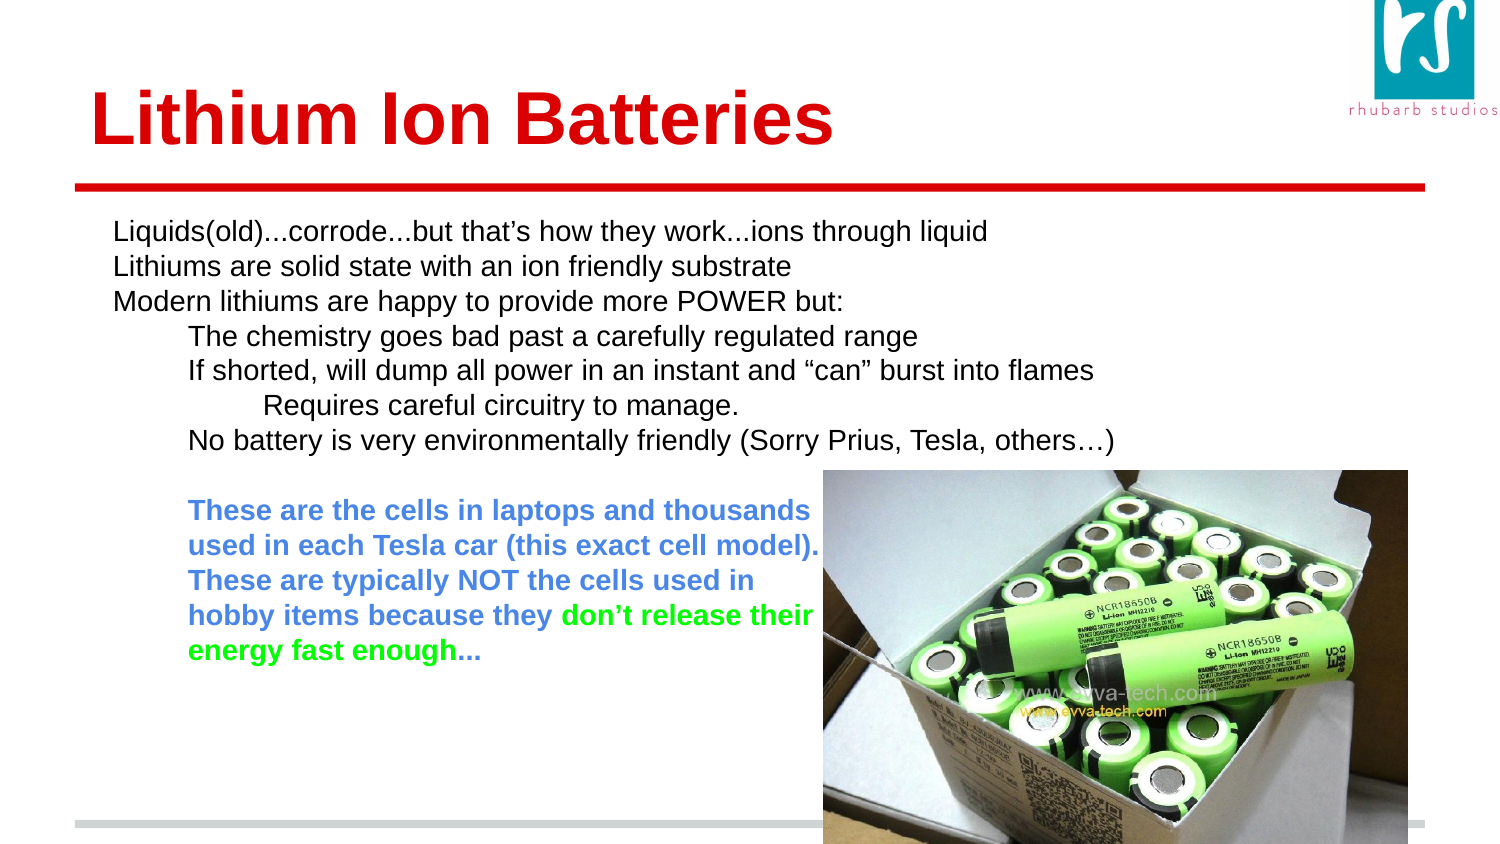

# Lithium Ion Batteries
Liquids(old)...corrode...but that’s how they work...ions through liquid
Lithiums are solid state with an ion friendly substrate
Modern lithiums are happy to provide more POWER but:
The chemistry goes bad past a carefully regulated range
If shorted, will dump all power in an instant and “can” burst into flames
Requires careful circuitry to manage.
No battery is very environmentally friendly (Sorry Prius, Tesla, others…)
These are the cells in laptops and thousands
used in each Tesla car (this exact cell model).
These are typically NOT the cells used in
hobby items because they don’t release their
energy fast enough...